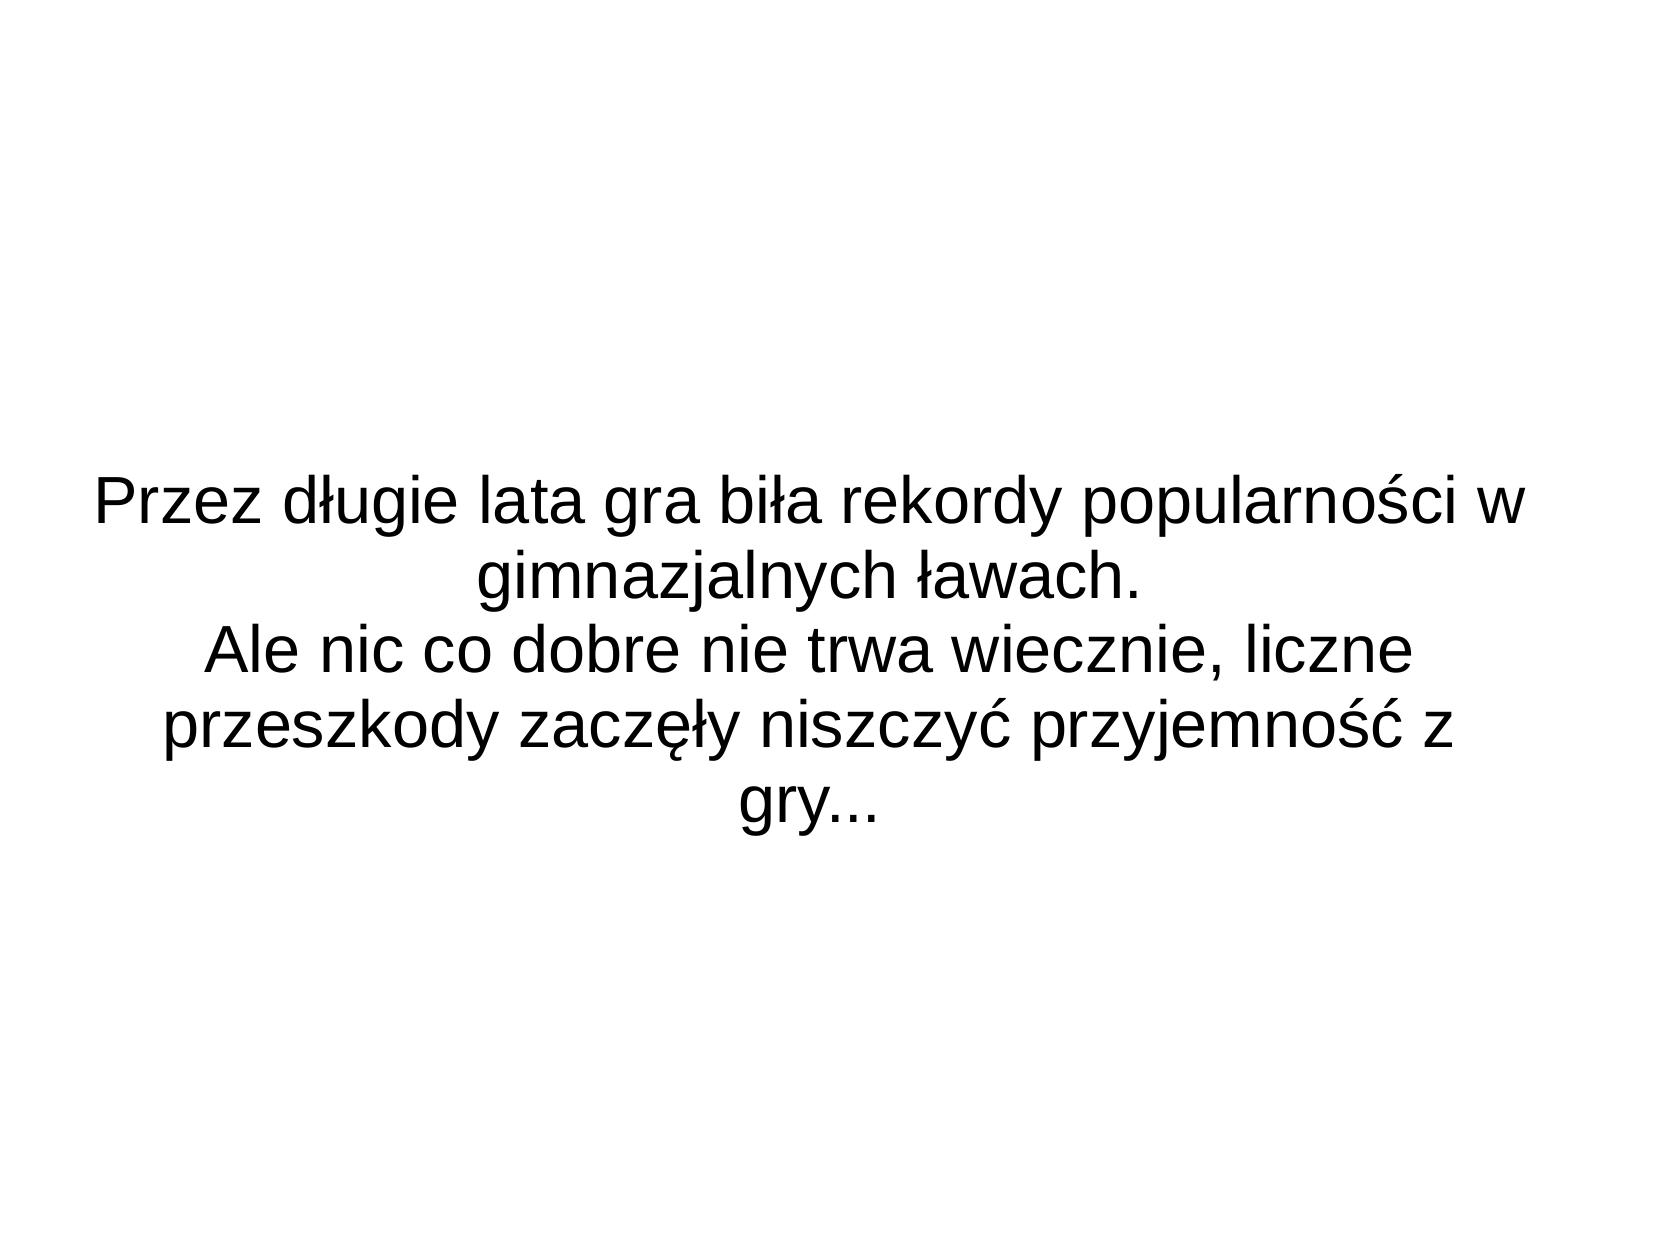

# Przez długie lata gra biła rekordy popularności w gimnazjalnych ławach. Ale nic co dobre nie trwa wiecznie, liczne przeszkody zaczęły niszczyć przyjemność z gry...